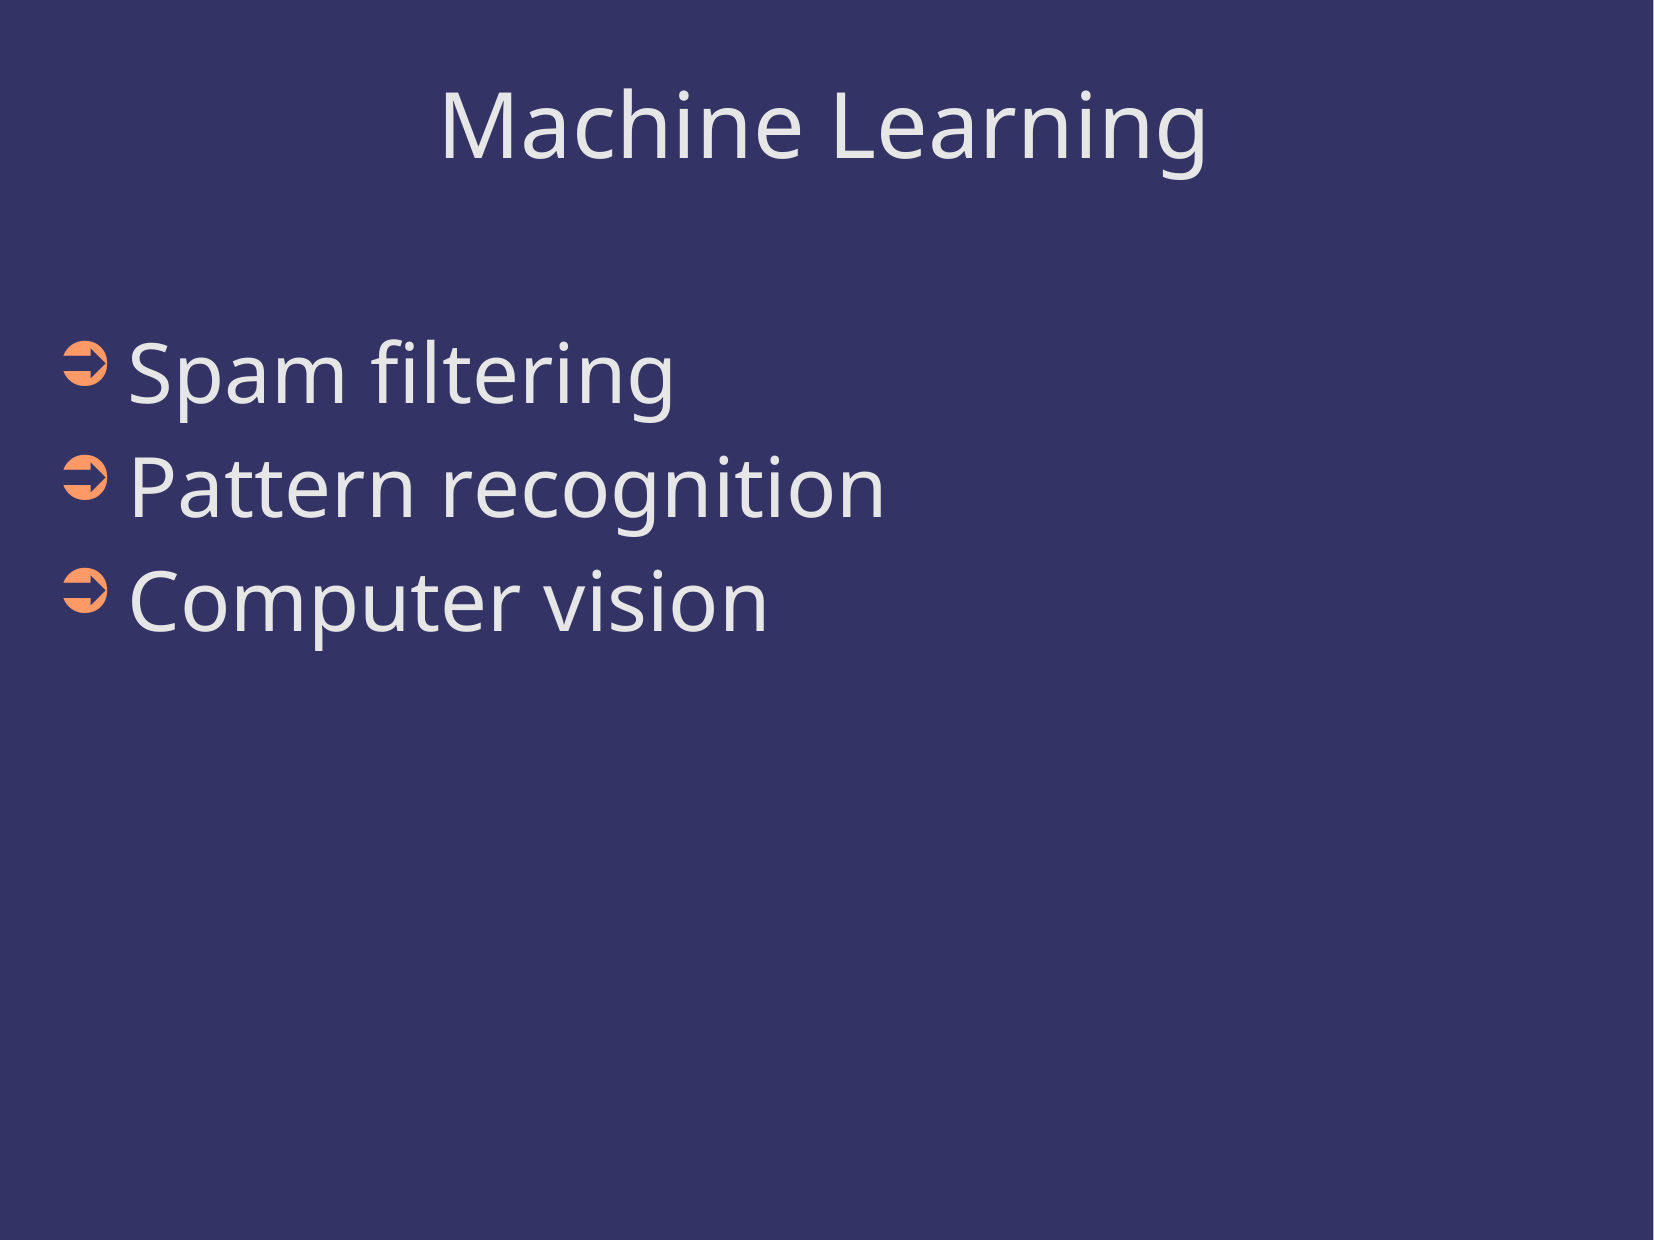

# Machine Learning
Spam filtering
Pattern recognition
Computer vision